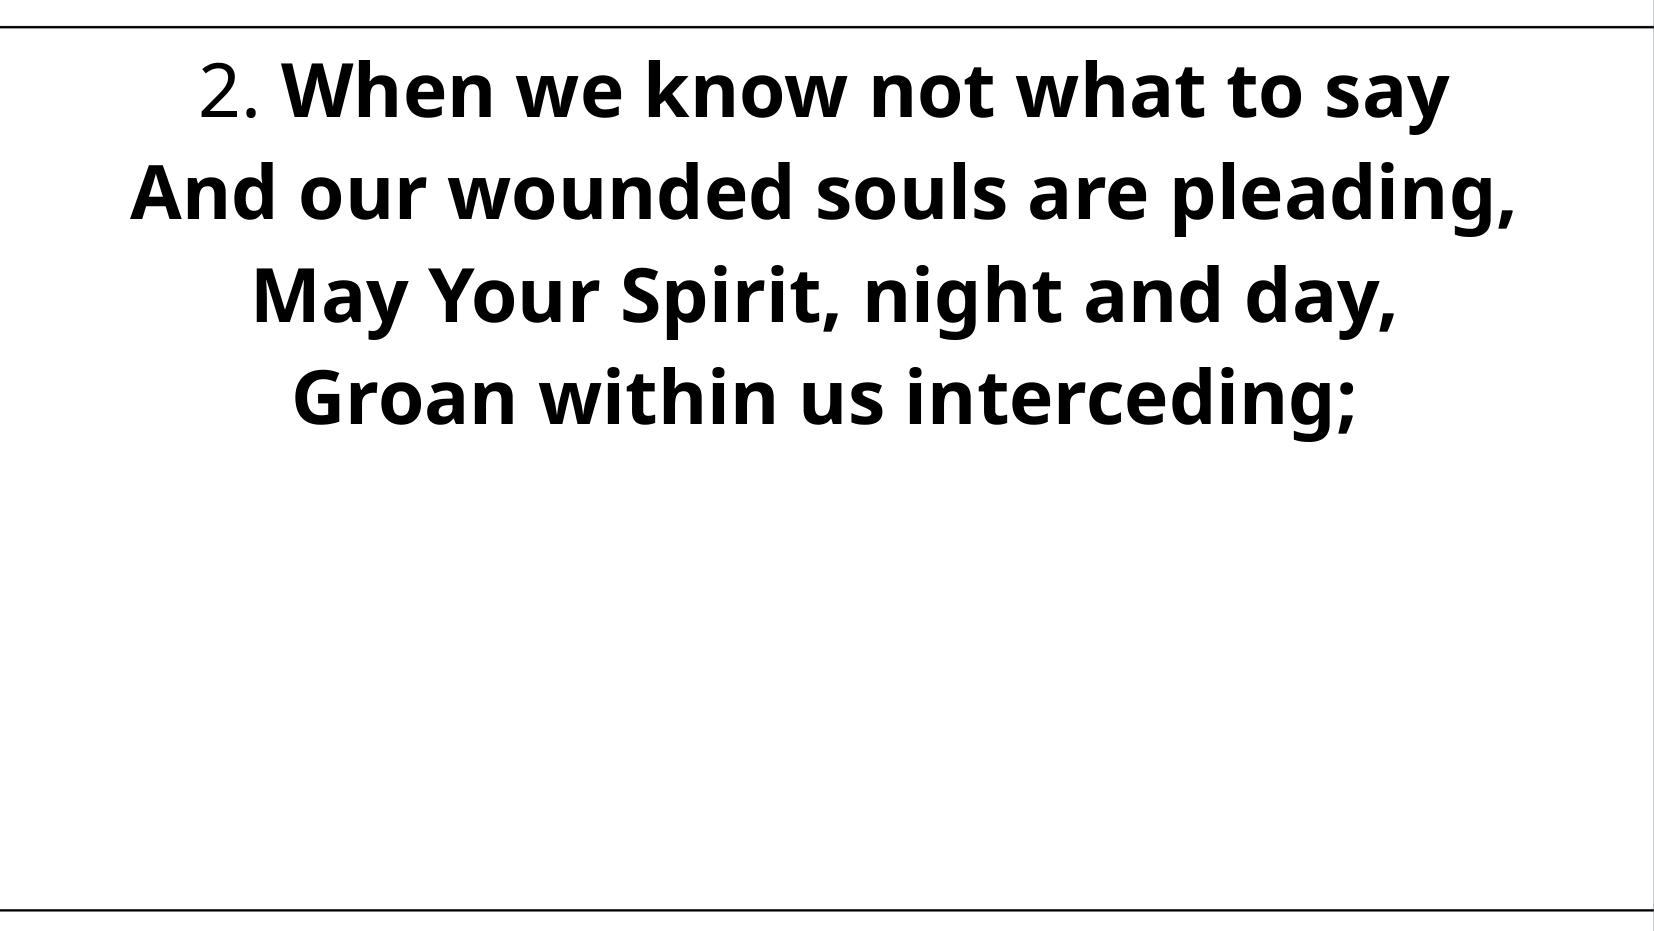

2. When we know not what to say
And our wounded souls are pleading,
May Your Spirit, night and day,
Groan within us interceding;